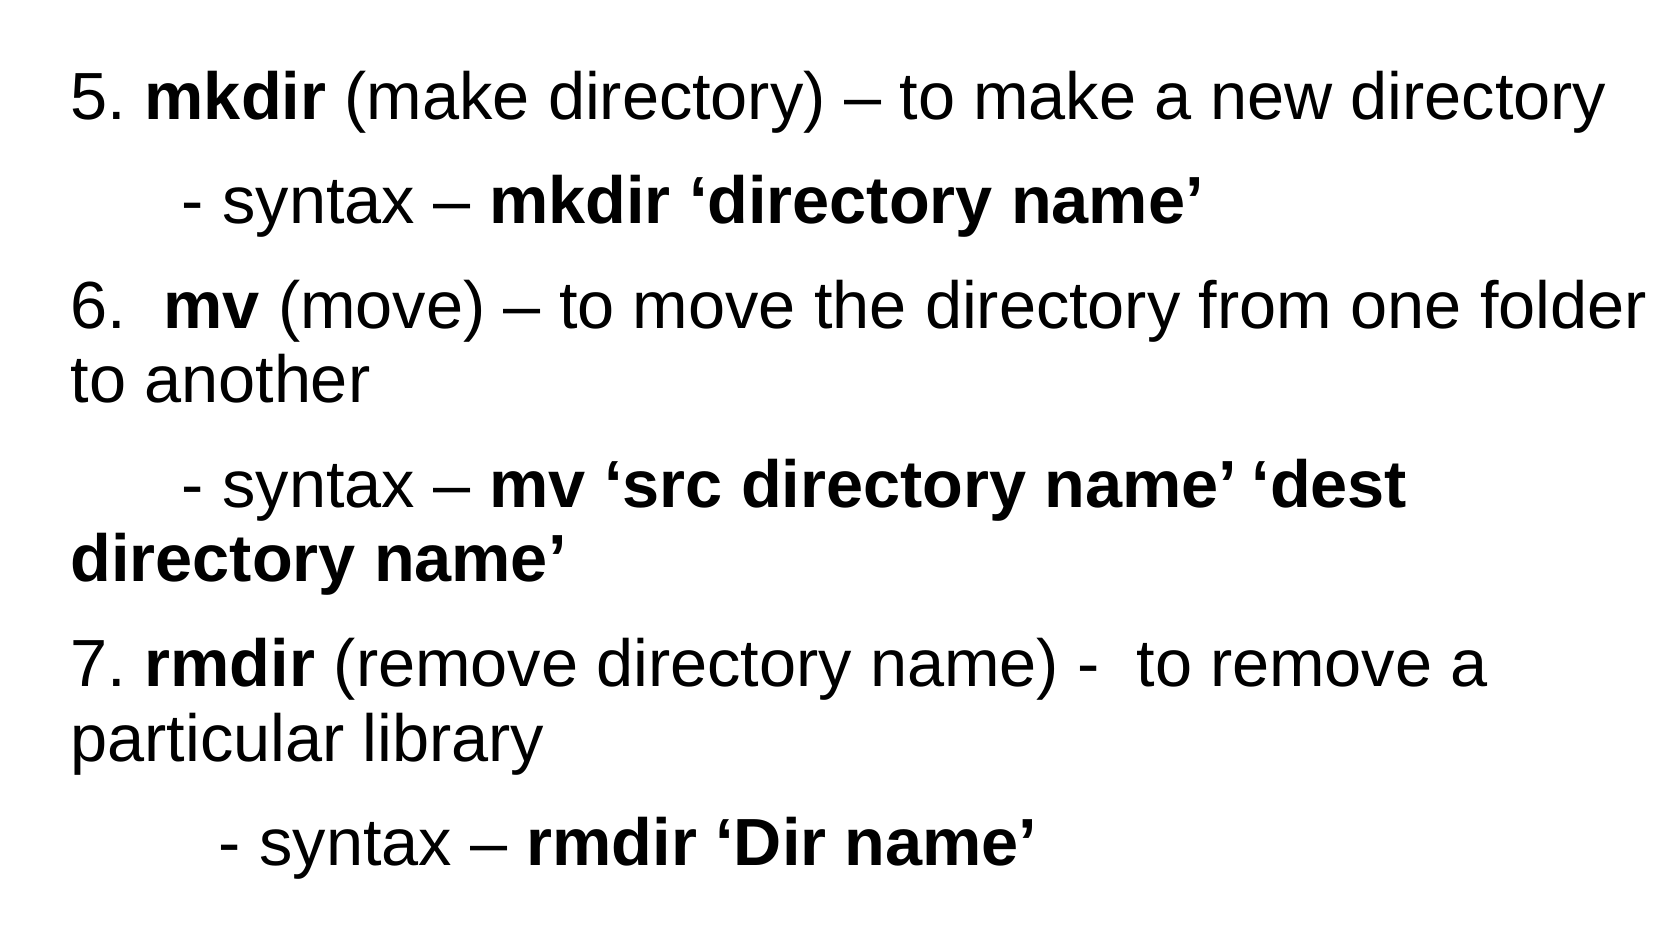

# 5. mkdir (make directory) – to make a new directory
 - syntax – mkdir ‘directory name’
6. mv (move) – to move the directory from one folder to another
 - syntax – mv ‘src directory name’ ‘dest directory name’
7. rmdir (remove directory name) - to remove a particular library
 - syntax – rmdir ‘Dir name’